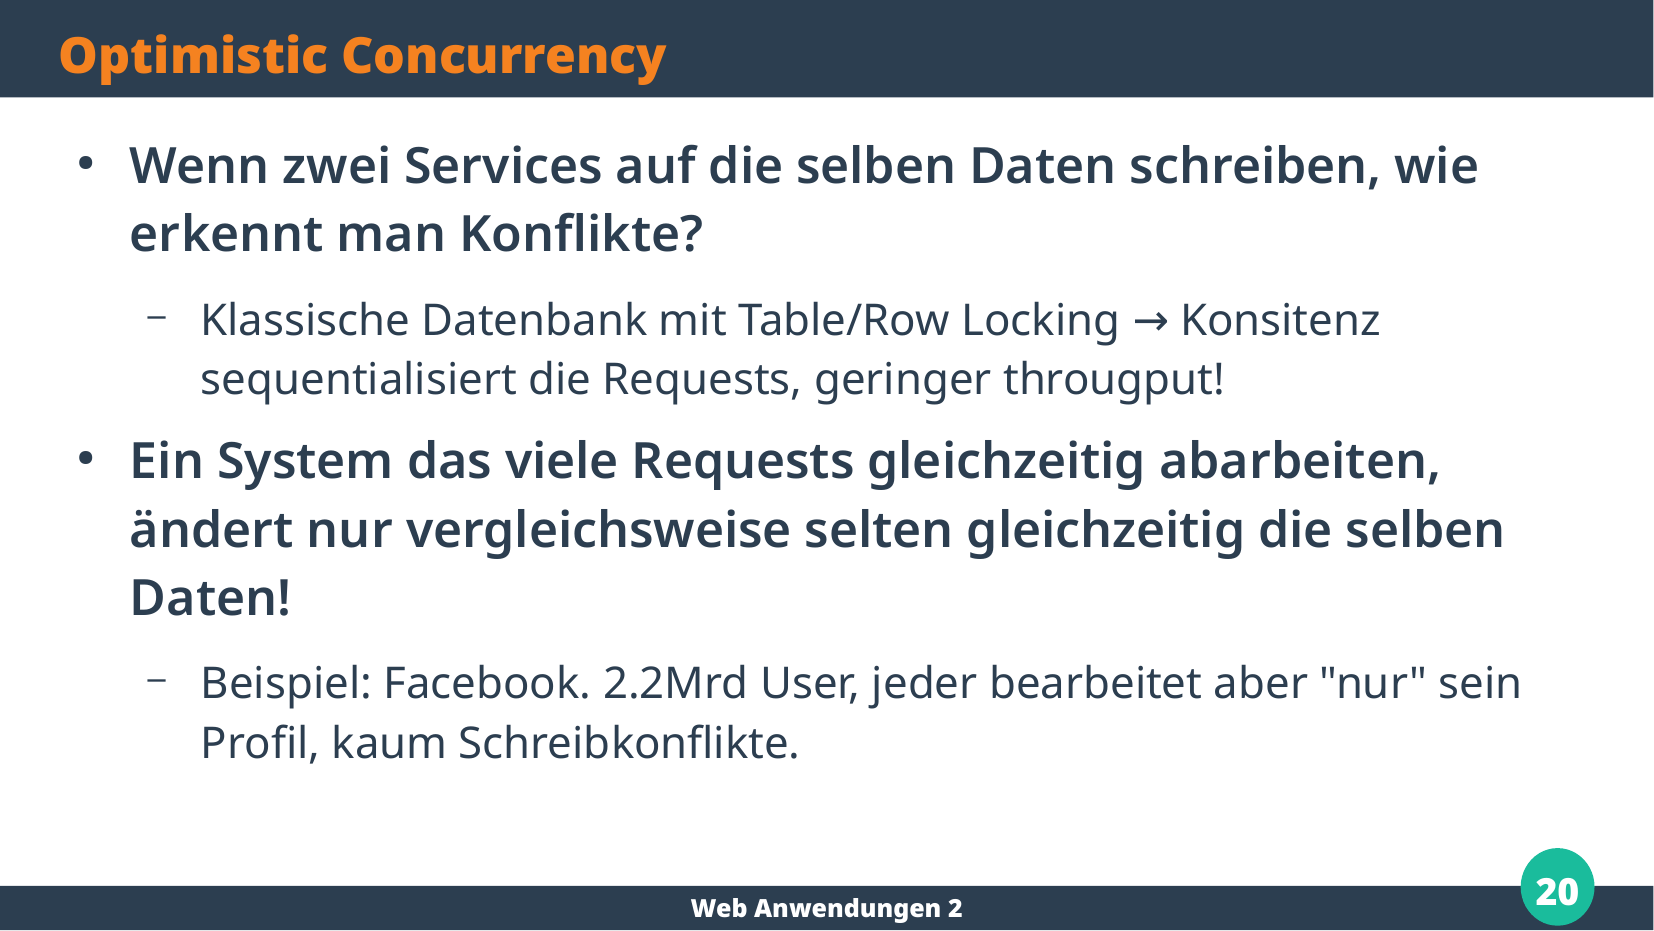

# Optimistic Concurrency
Wenn zwei Services auf die selben Daten schreiben, wie erkennt man Konflikte?
Klassische Datenbank mit Table/Row Locking → Konsitenz sequentialisiert die Requests, geringer througput!
Ein System das viele Requests gleichzeitig abarbeiten, ändert nur vergleichsweise selten gleichzeitig die selben Daten!
Beispiel: Facebook. 2.2Mrd User, jeder bearbeitet aber "nur" sein Profil, kaum Schreibkonflikte.
20